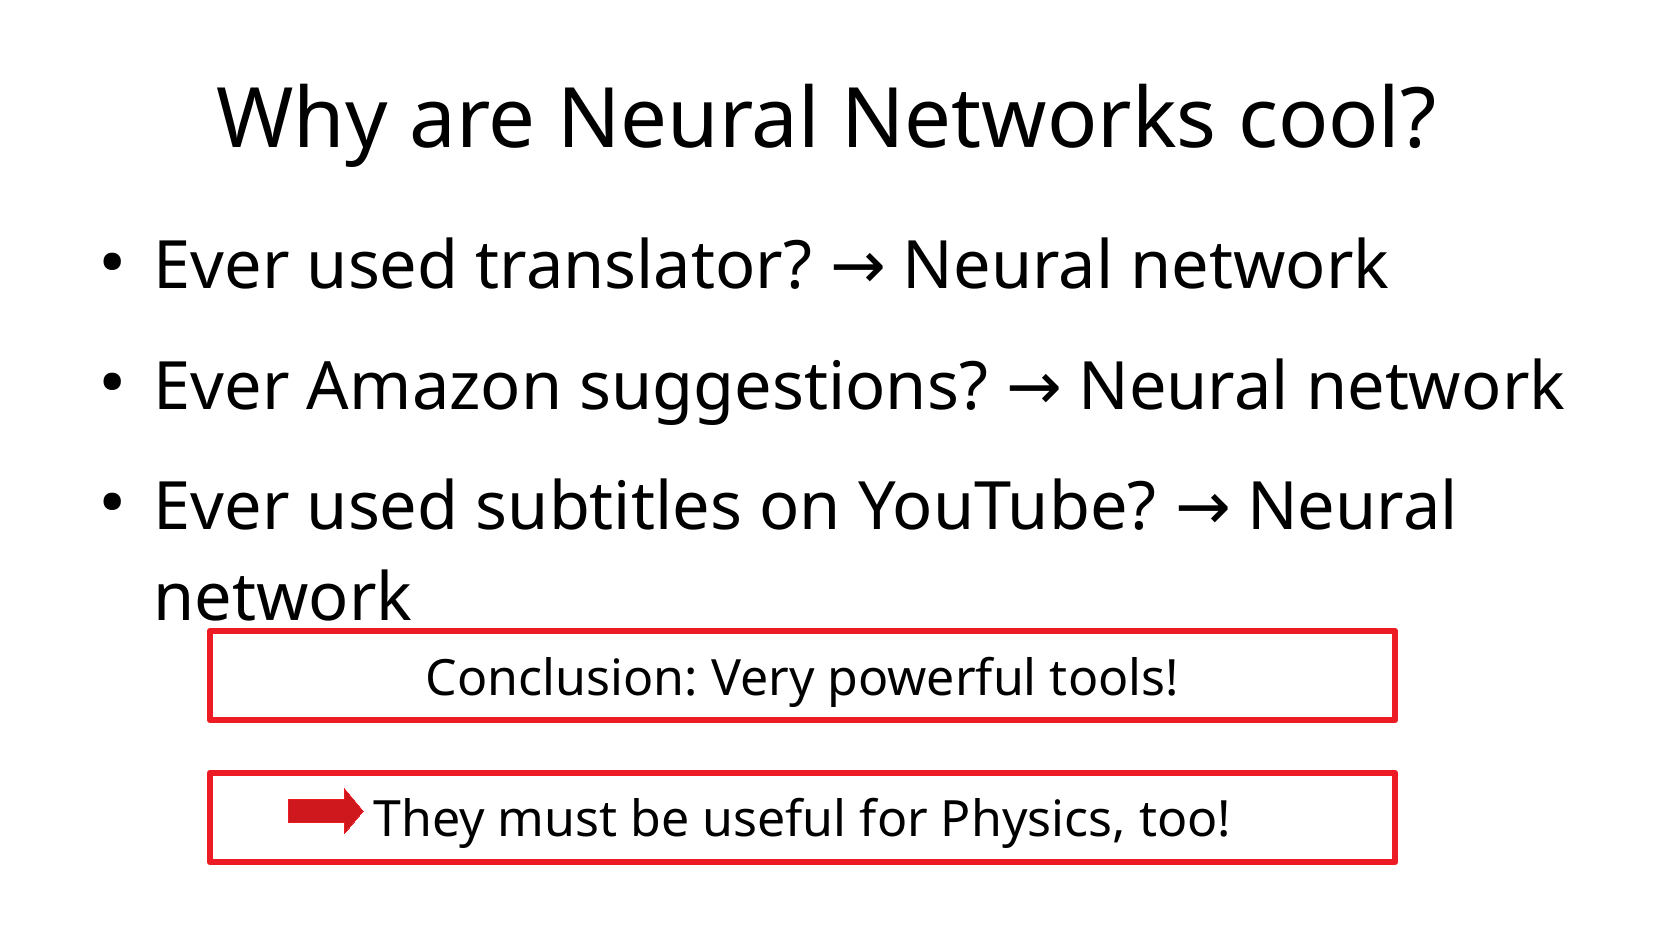

# Why are Neural Networks cool?
Ever used translator? → Neural network
Ever Amazon suggestions? → Neural network
Ever used subtitles on YouTube? → Neural network
Conclusion: Very powerful tools!
They must be useful for Physics, too!